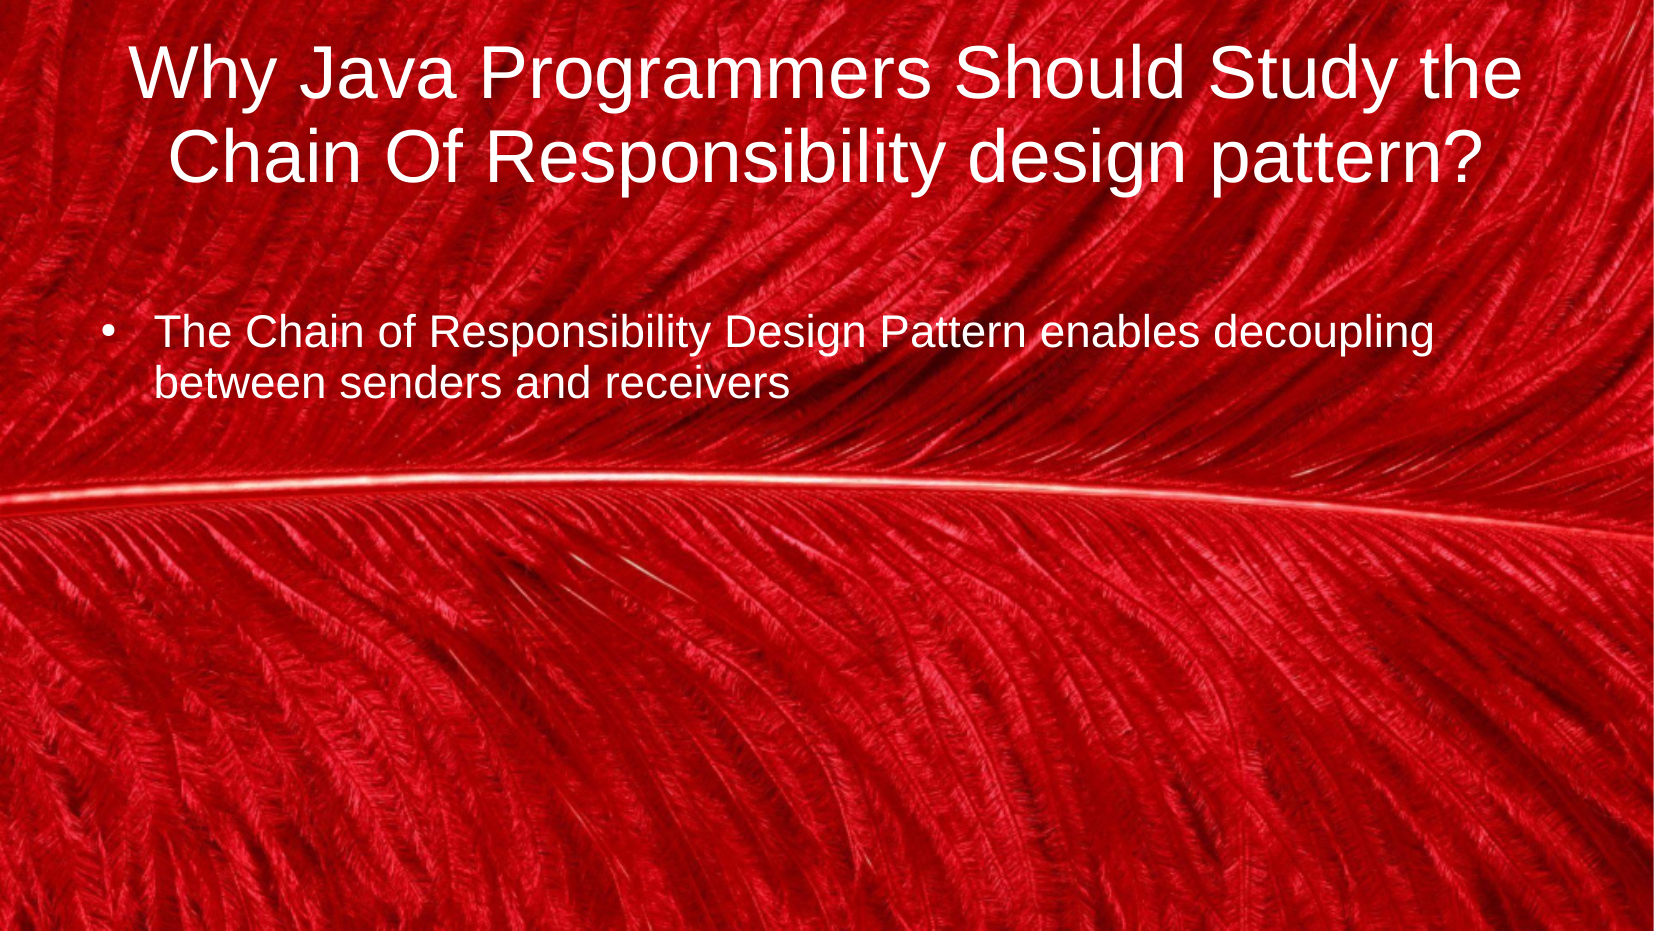

# Why Java Programmers Should Study the Chain Of Responsibility design pattern?
The Chain of Responsibility Design Pattern enables decoupling between senders and receivers